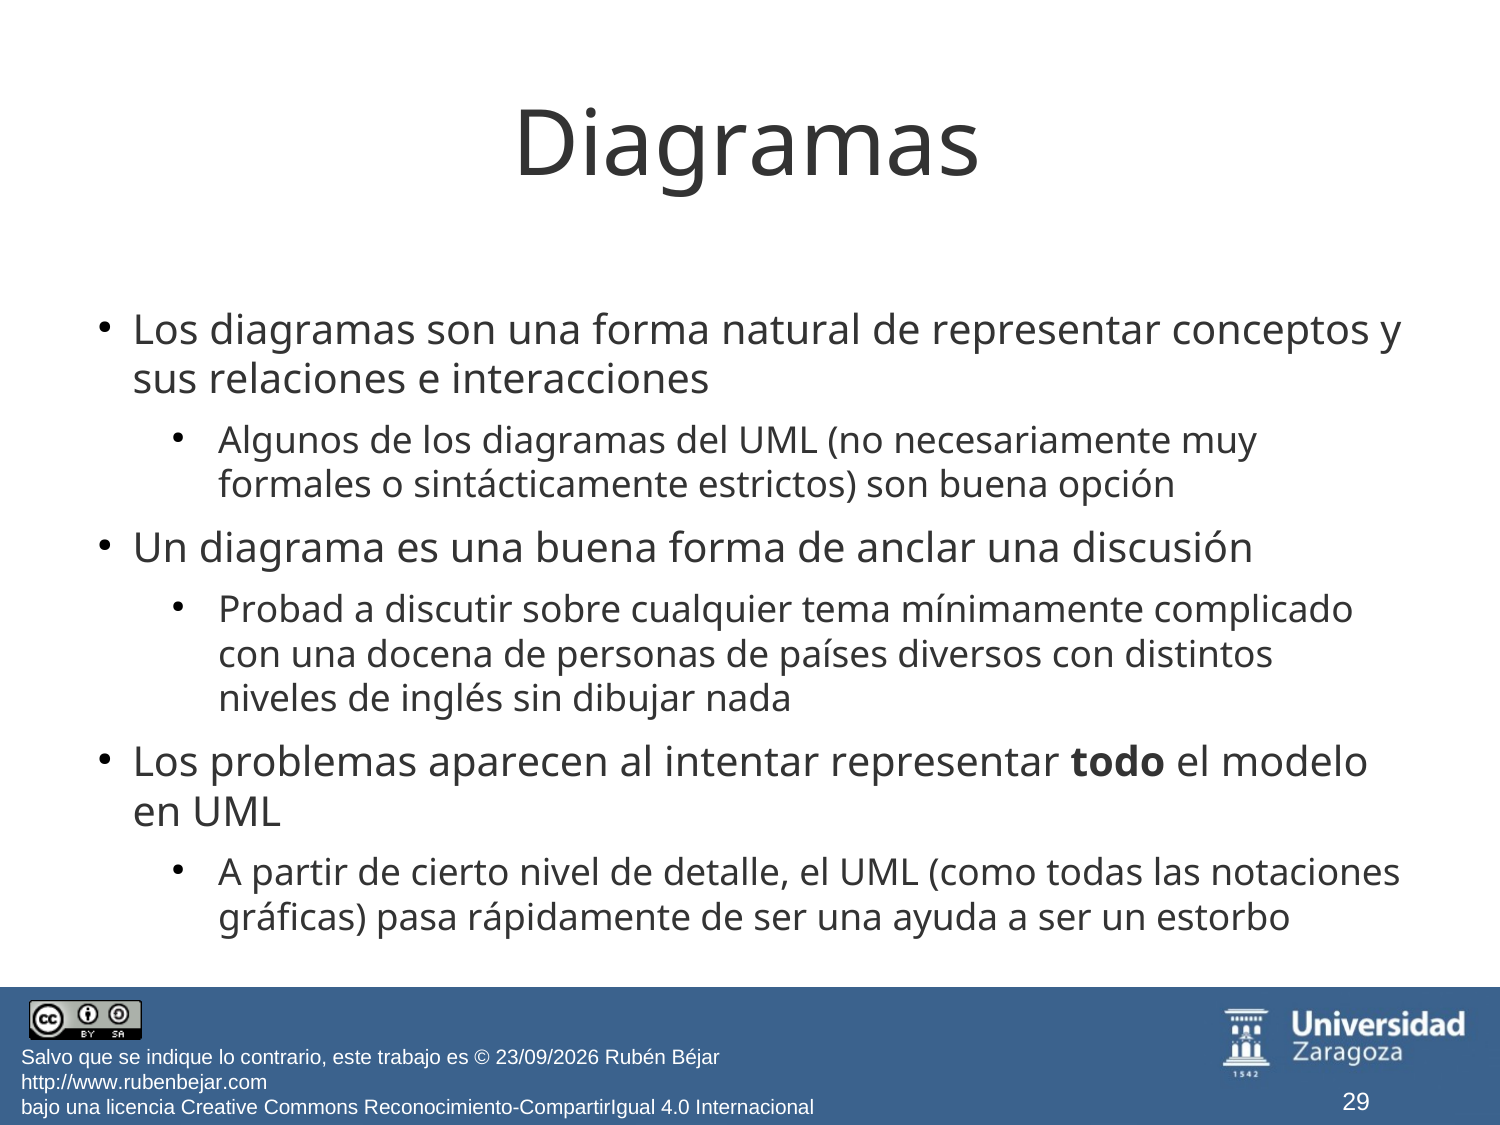

# Diagramas
Los diagramas son una forma natural de representar conceptos y sus relaciones e interacciones
Algunos de los diagramas del UML (no necesariamente muy formales o sintácticamente estrictos) son buena opción
Un diagrama es una buena forma de anclar una discusión
Probad a discutir sobre cualquier tema mínimamente complicado con una docena de personas de países diversos con distintos niveles de inglés sin dibujar nada
Los problemas aparecen al intentar representar todo el modelo en UML
A partir de cierto nivel de detalle, el UML (como todas las notaciones gráficas) pasa rápidamente de ser una ayuda a ser un estorbo